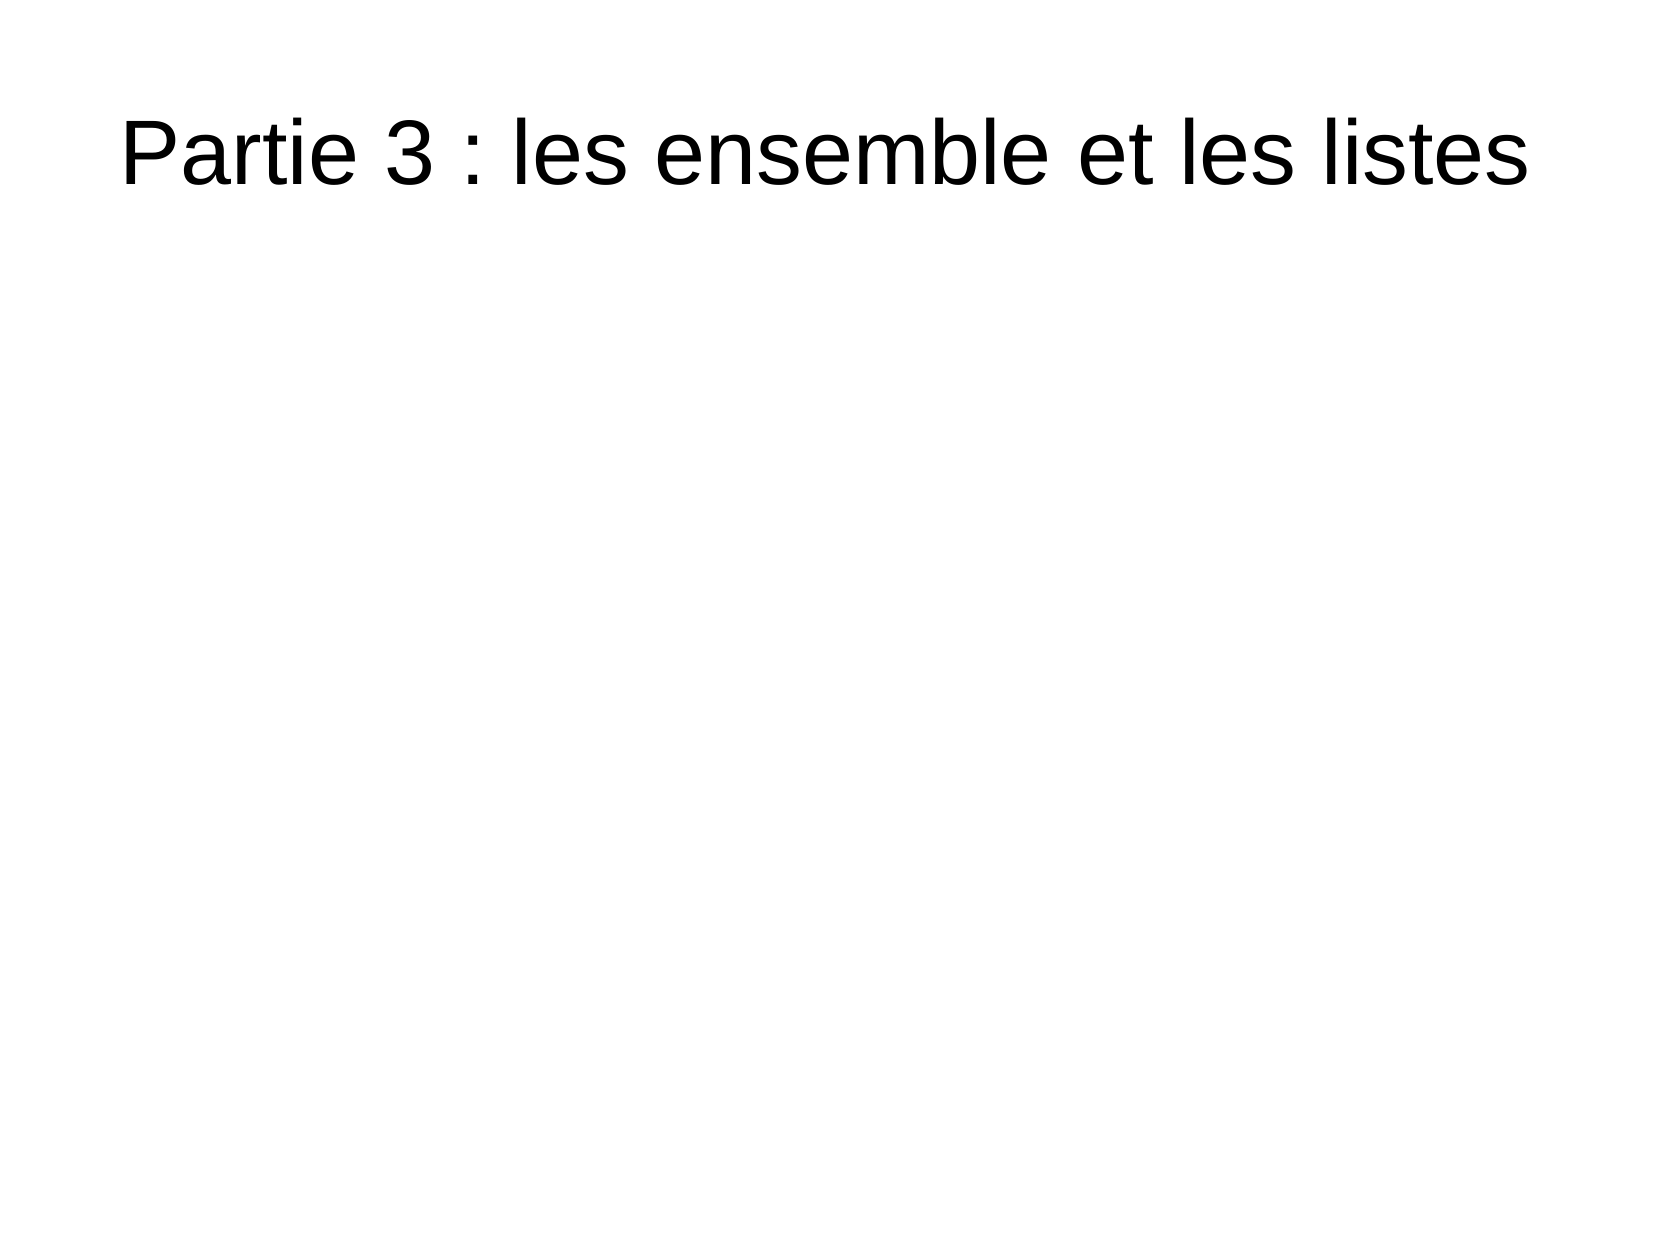

# Partie 3 : les ensemble et les listes